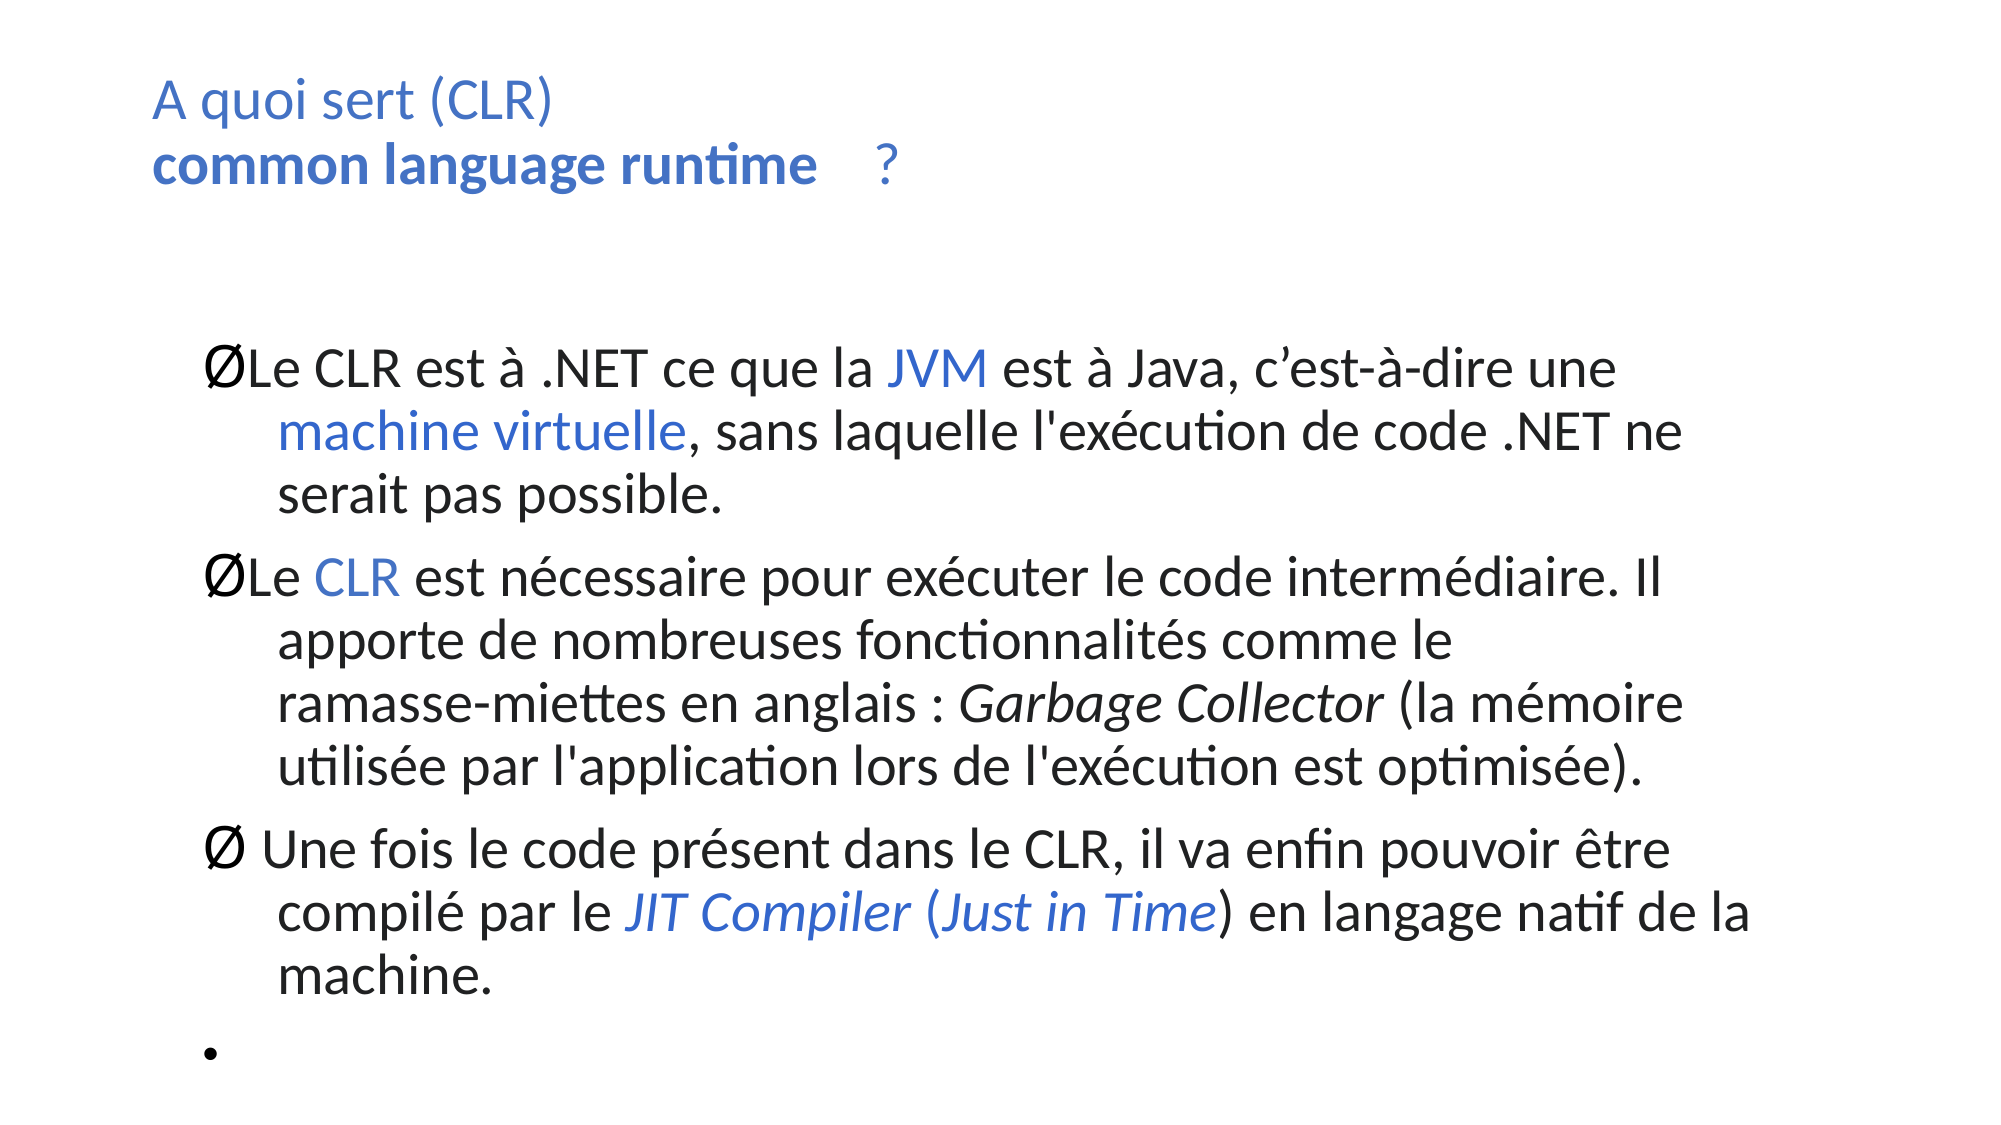

# A quoi sert (CLR) common language runtime ?
Le CLR est à .NET ce que la JVM est à Java, c’est-à-dire une machine virtuelle, sans laquelle l'exécution de code .NET ne serait pas possible.
Le CLR est nécessaire pour exécuter le code intermédiaire. Il apporte de nombreuses fonctionnalités comme le ramasse-miettes en anglais : Garbage Collector (la mémoire utilisée par l'application lors de l'exécution est optimisée).
 Une fois le code présent dans le CLR, il va enfin pouvoir être compilé par le JIT Compiler (Just in Time) en langage natif de la machine.